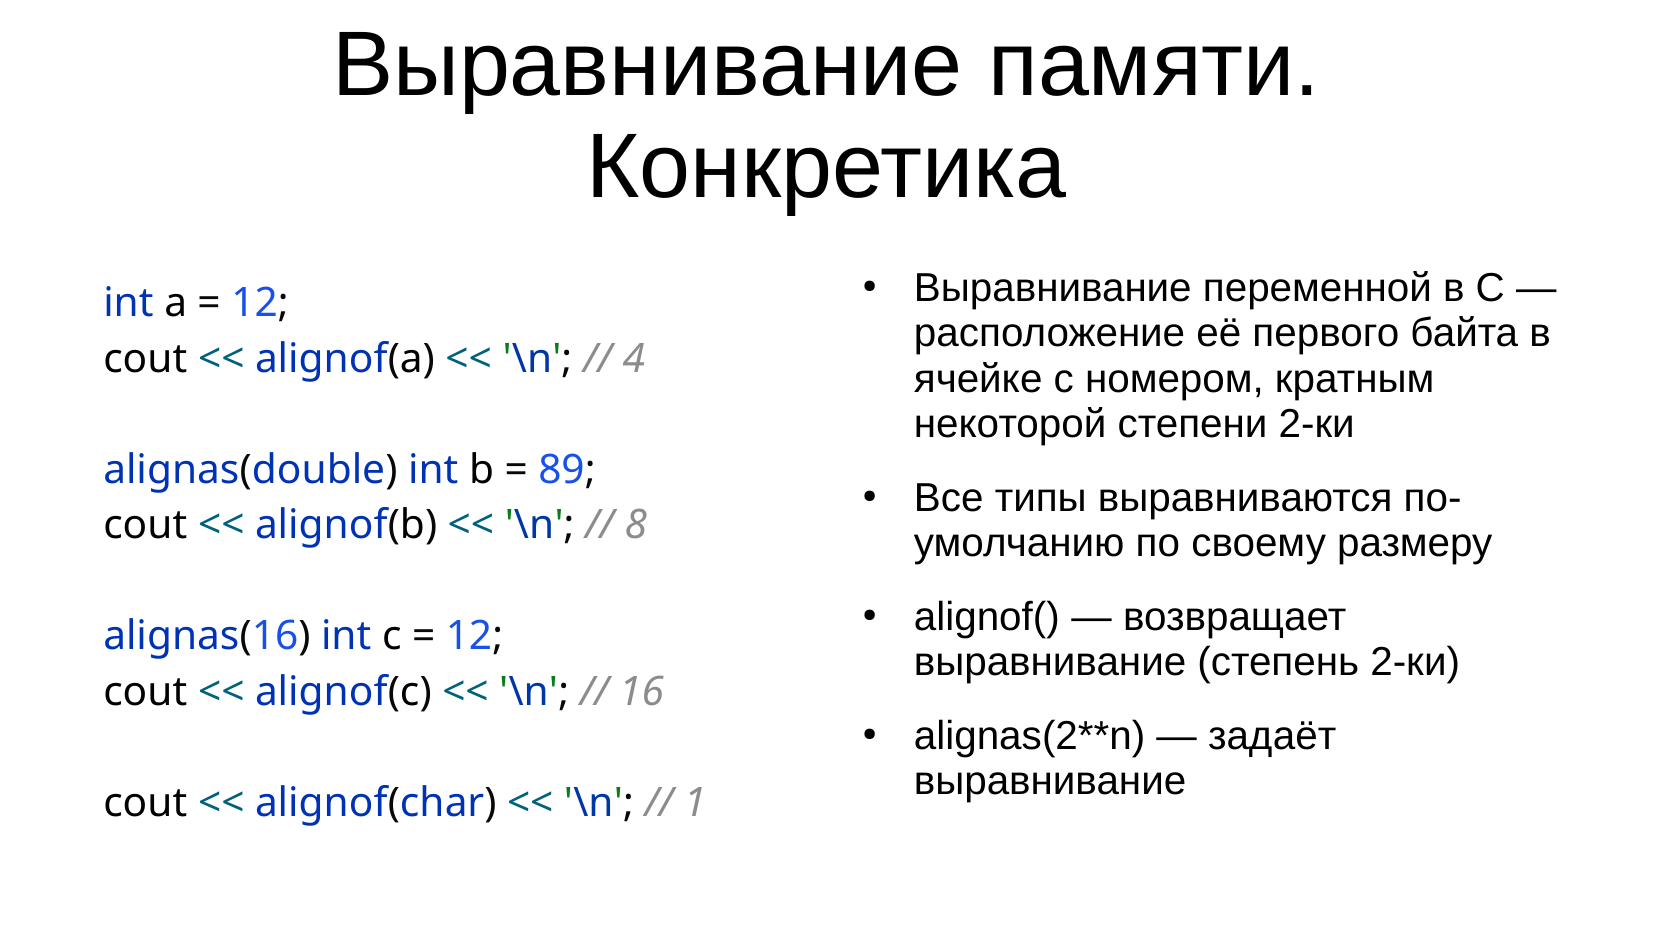

# Выравнивание памяти. Конкретика
Выравнивание переменной в C — расположение её первого байта в ячейке с номером, кратным некоторой степени 2-ки
Все типы выравниваются по-умолчанию по своему размеру
alignof() — возвращает выравнивание (степень 2-ки)
alignas(2**n) — задаёт выравнивание
int a = 12;
cout << alignof(a) << '\n'; // 4
alignas(double) int b = 89;
cout << alignof(b) << '\n'; // 8
alignas(16) int c = 12;
cout << alignof(c) << '\n'; // 16
cout << alignof(char) << '\n'; // 1